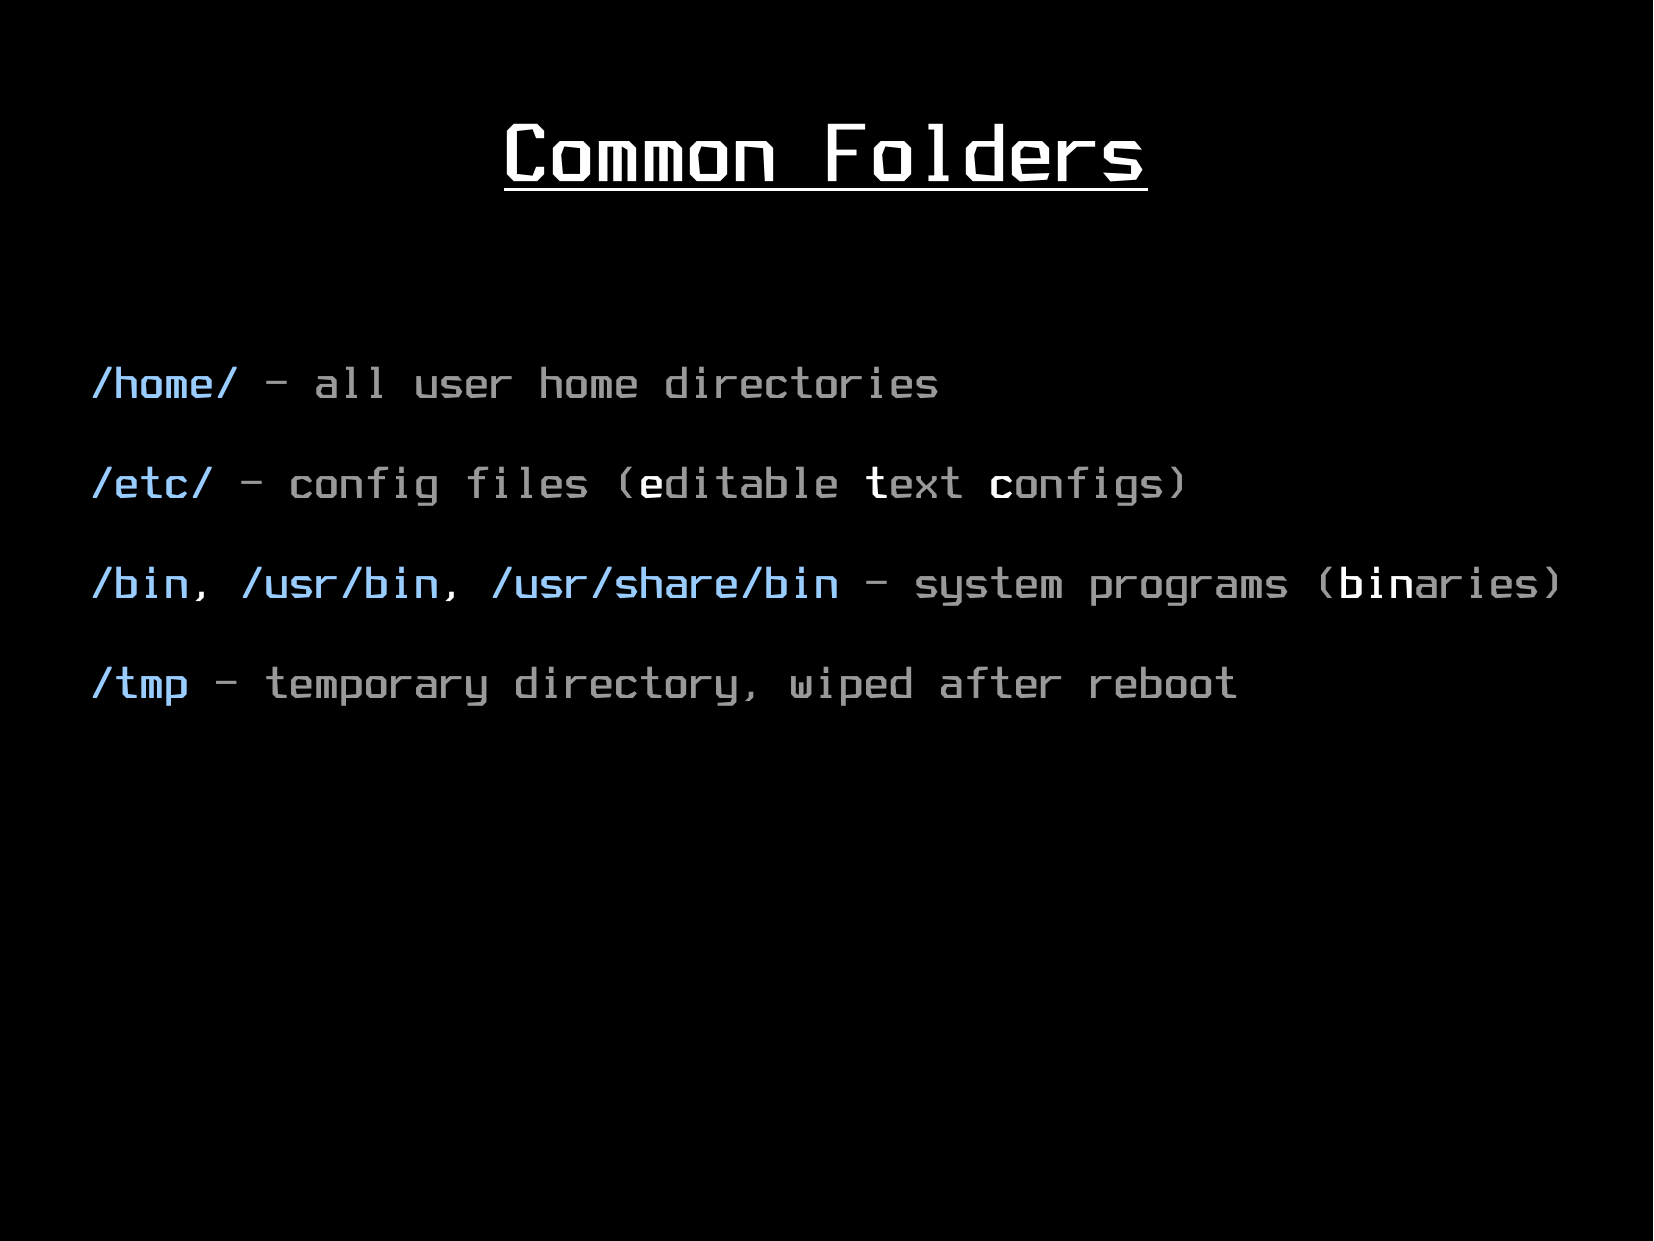

# Common Folders
/home/ - all user home directories
/etc/ - config files (editable text configs)
/bin, /usr/bin, /usr/share/bin - system programs (binaries)
/tmp - temporary directory, wiped after reboot